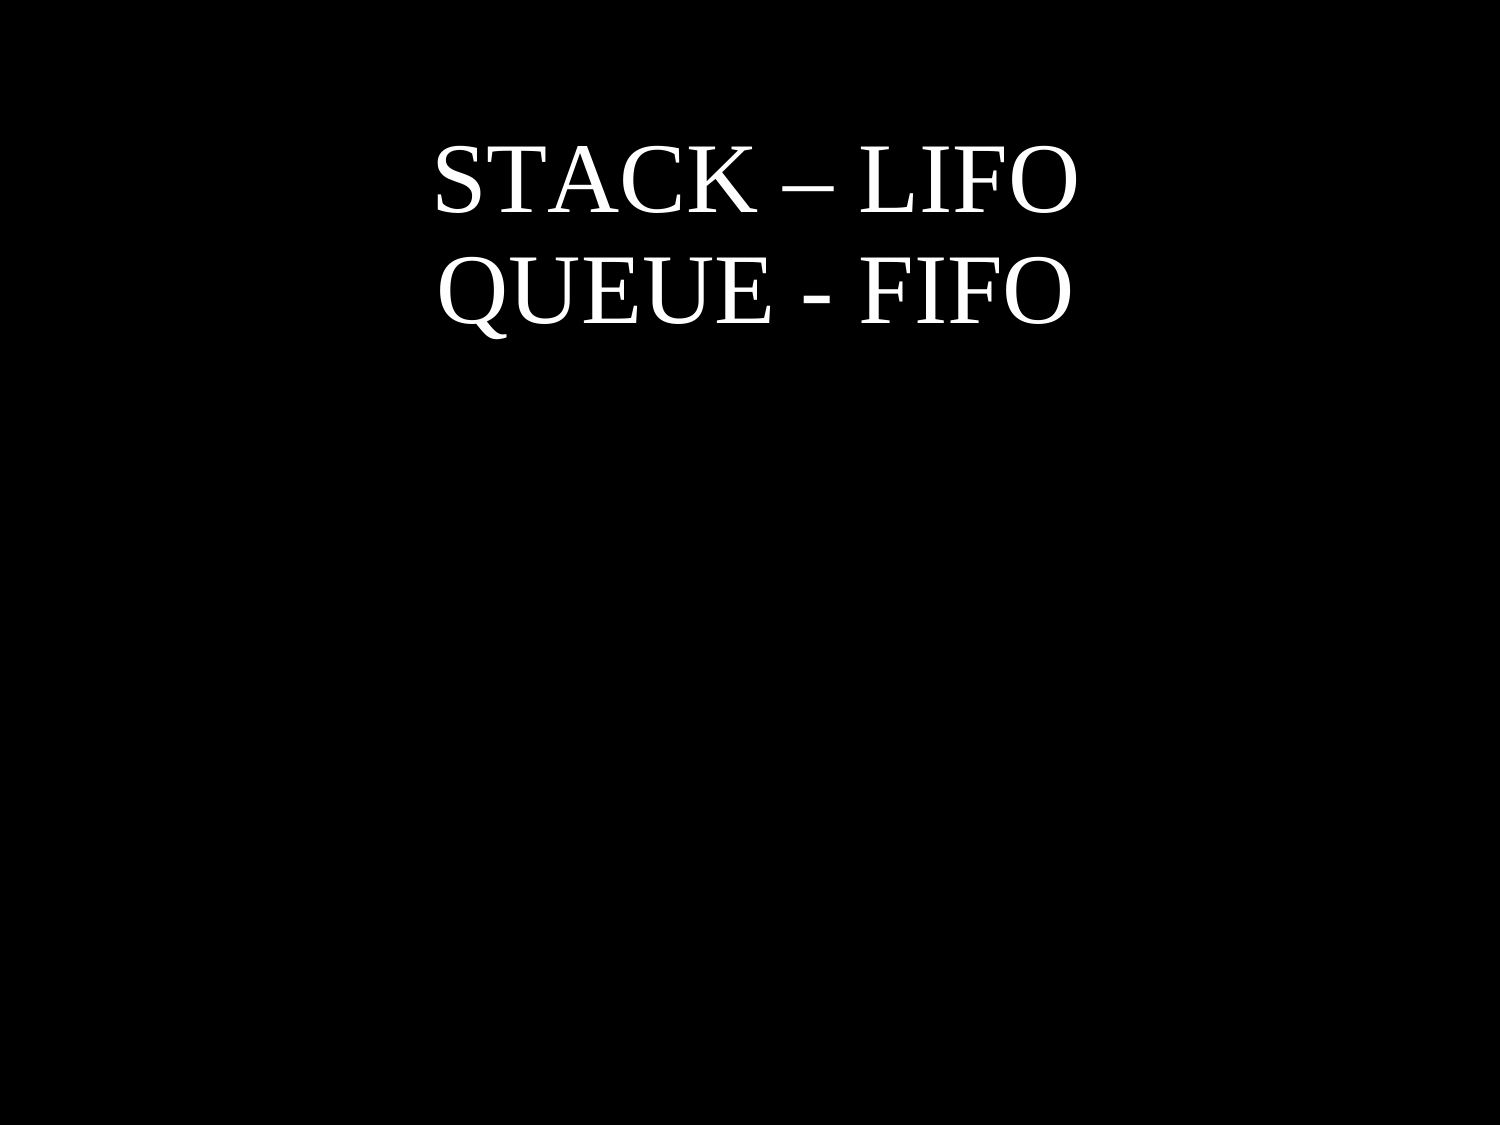

# STACK – LIFO QUEUE - FIFO